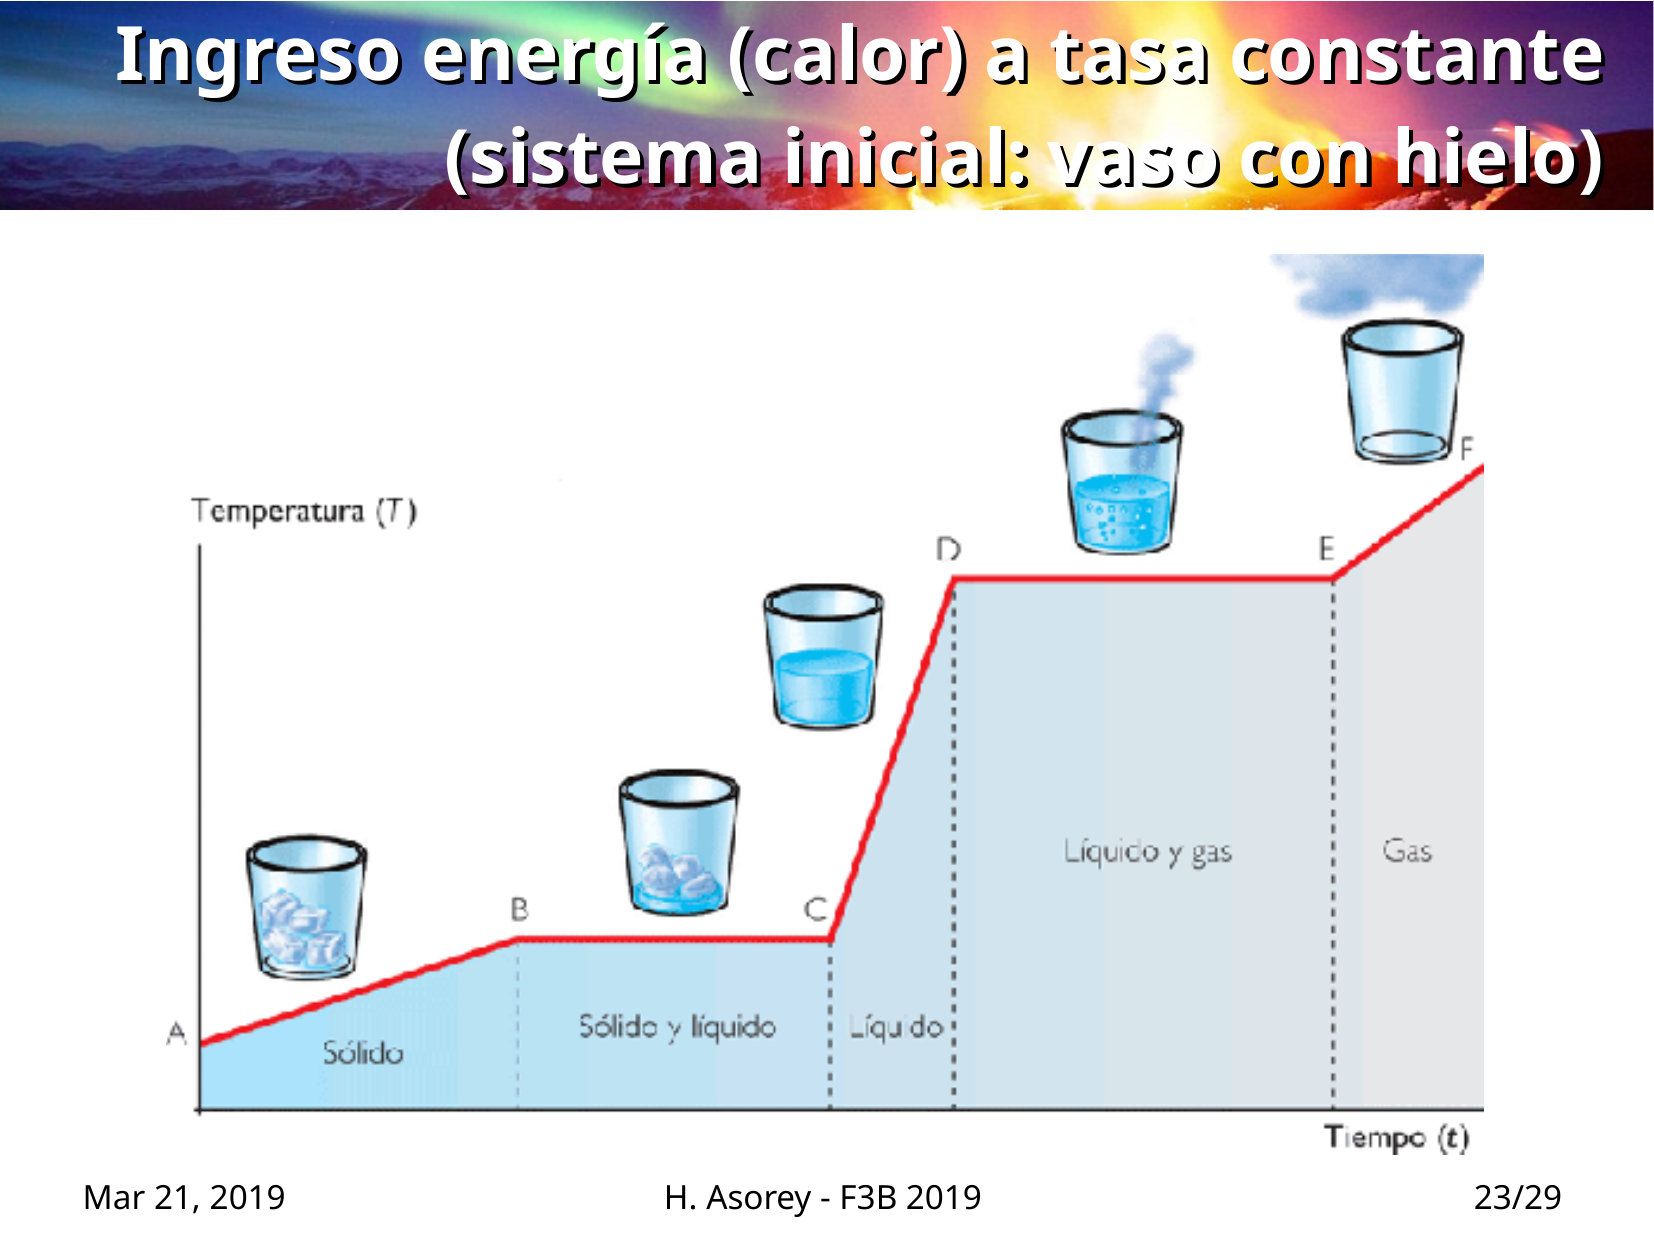

# Ingreso energía (calor) a tasa constante (sistema inicial: vaso con hielo)
Mar 21, 2019
H. Asorey - F3B 2019
23